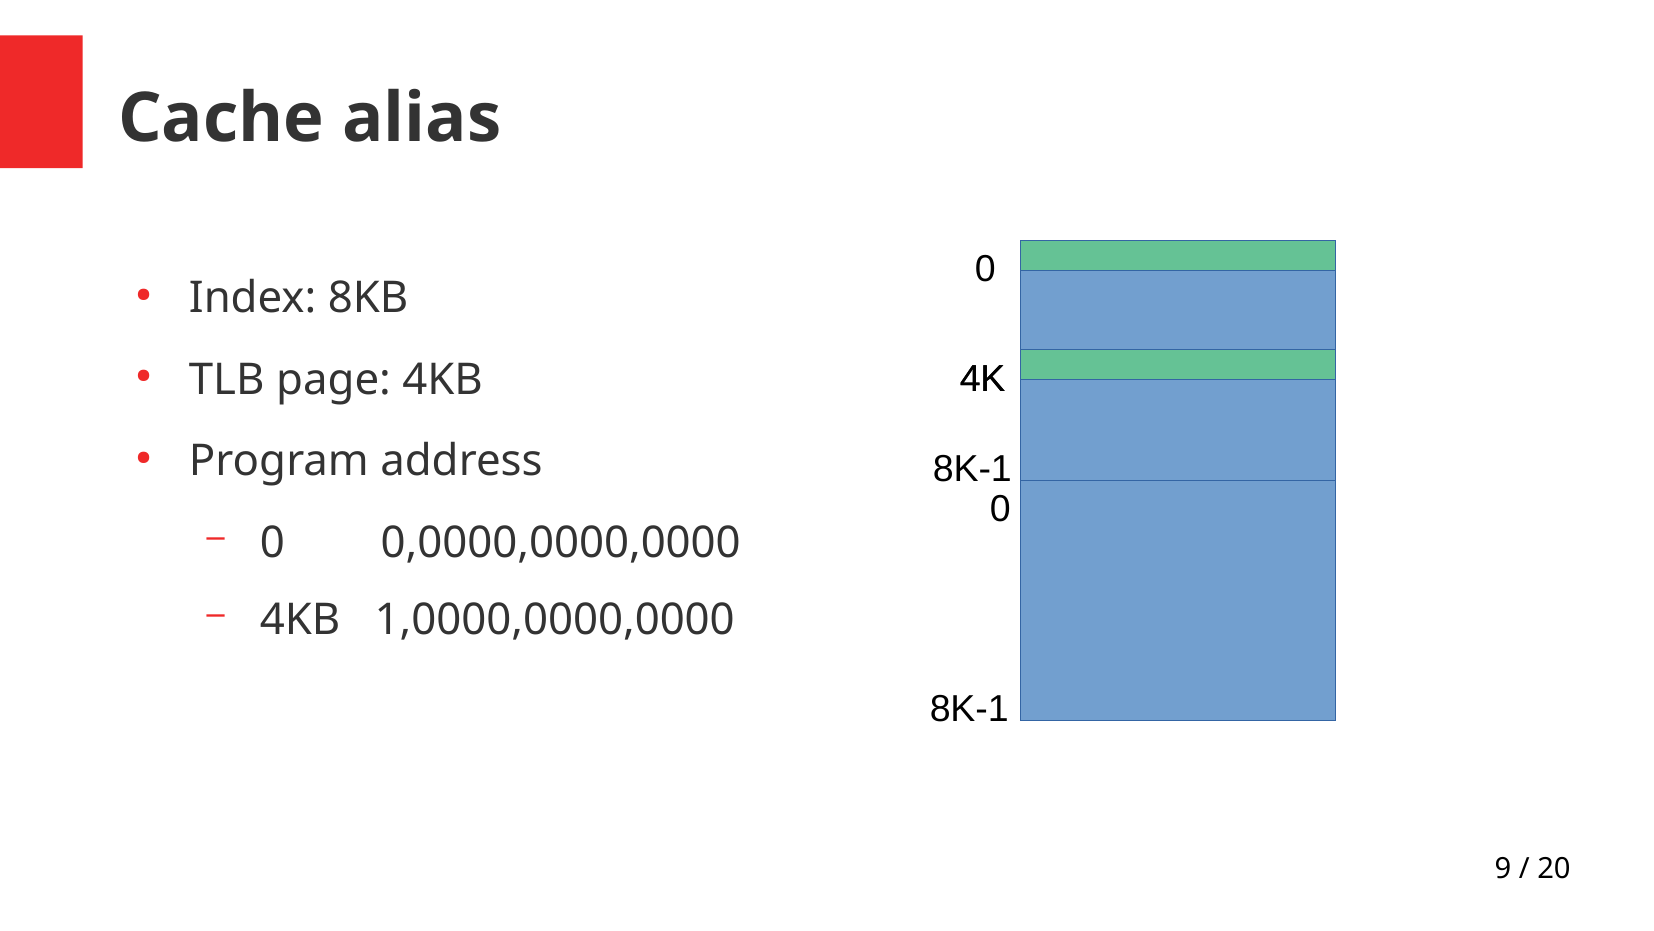

# Cache alias
0
Index: 8KB
TLB page: 4KB
Program address
0	 0,0000,0000,0000
4KB 1,0000,0000,0000
4K
4K
8K-1
0
8K-1
9